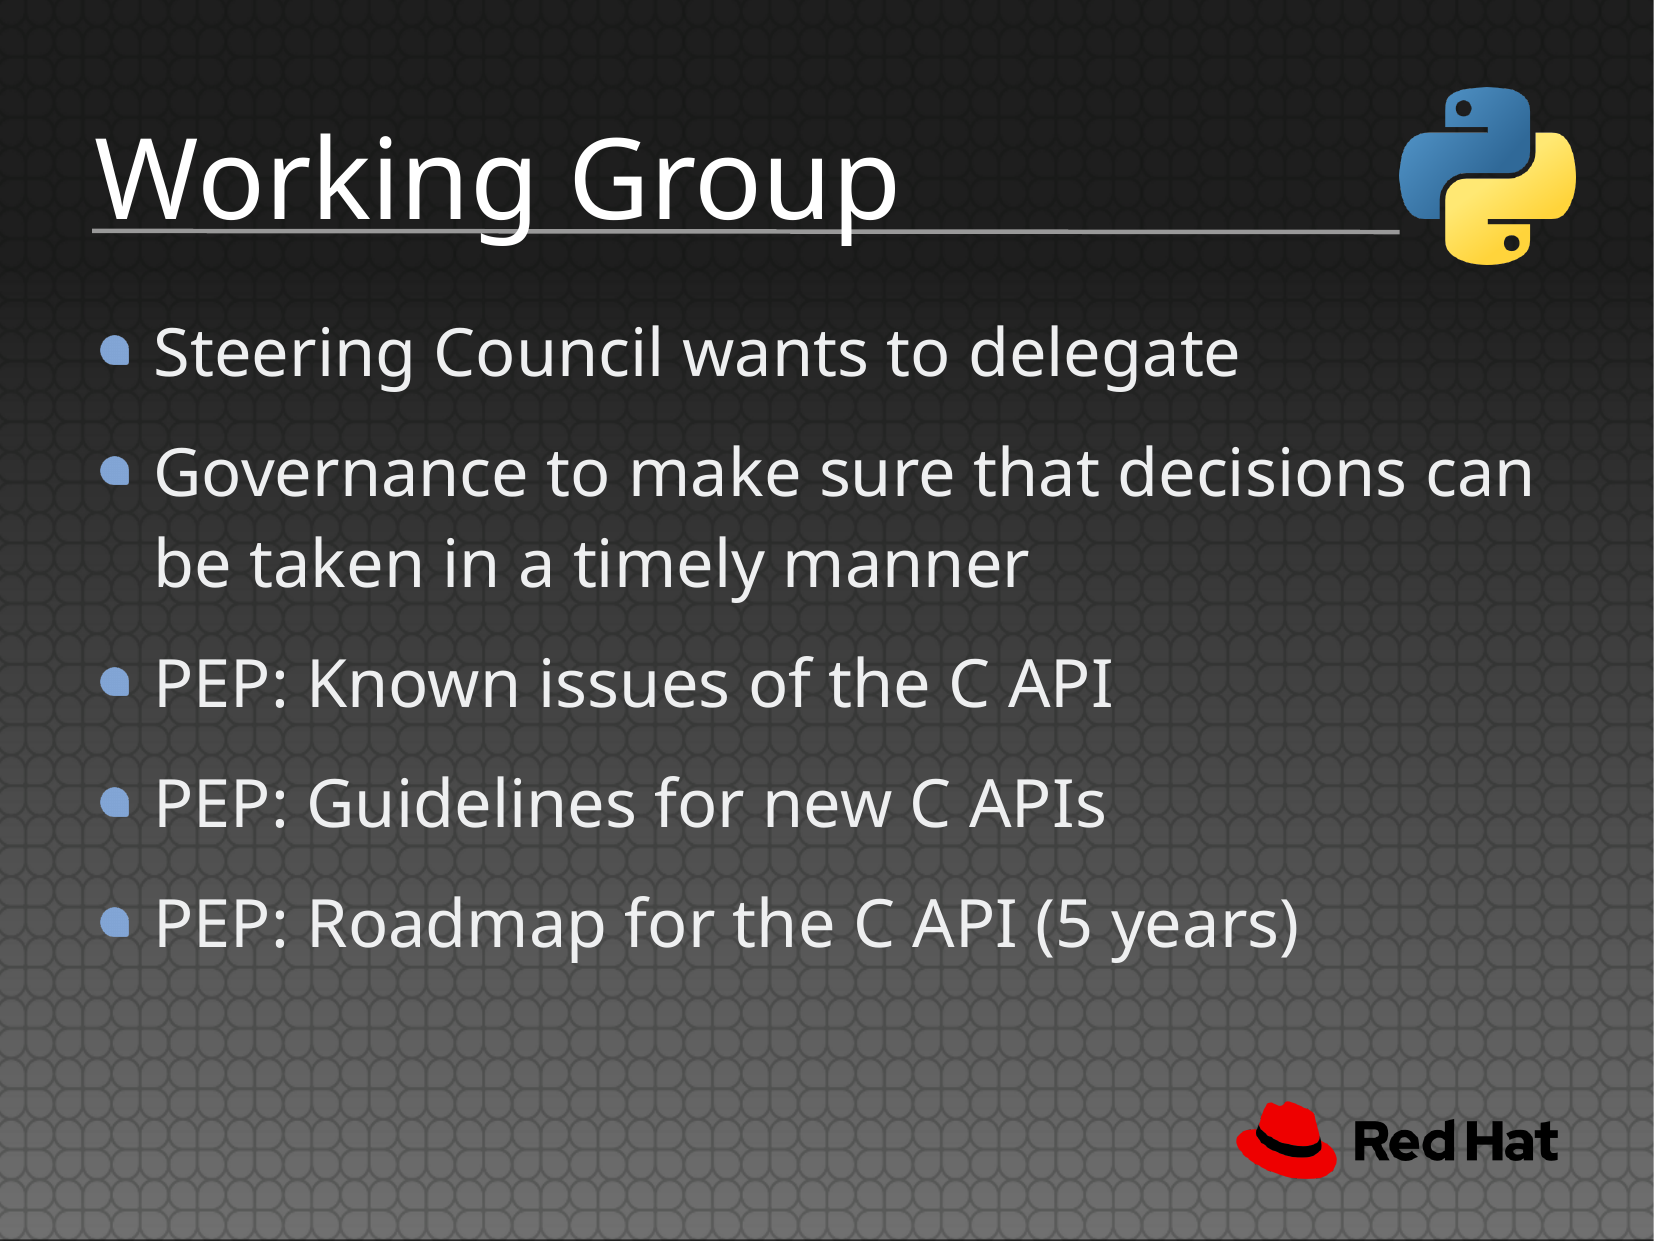

Working Group
# Steering Council wants to delegate
Governance to make sure that decisions can be taken in a timely manner
PEP: Known issues of the C API
PEP: Guidelines for new C APIs
PEP: Roadmap for the C API (5 years)